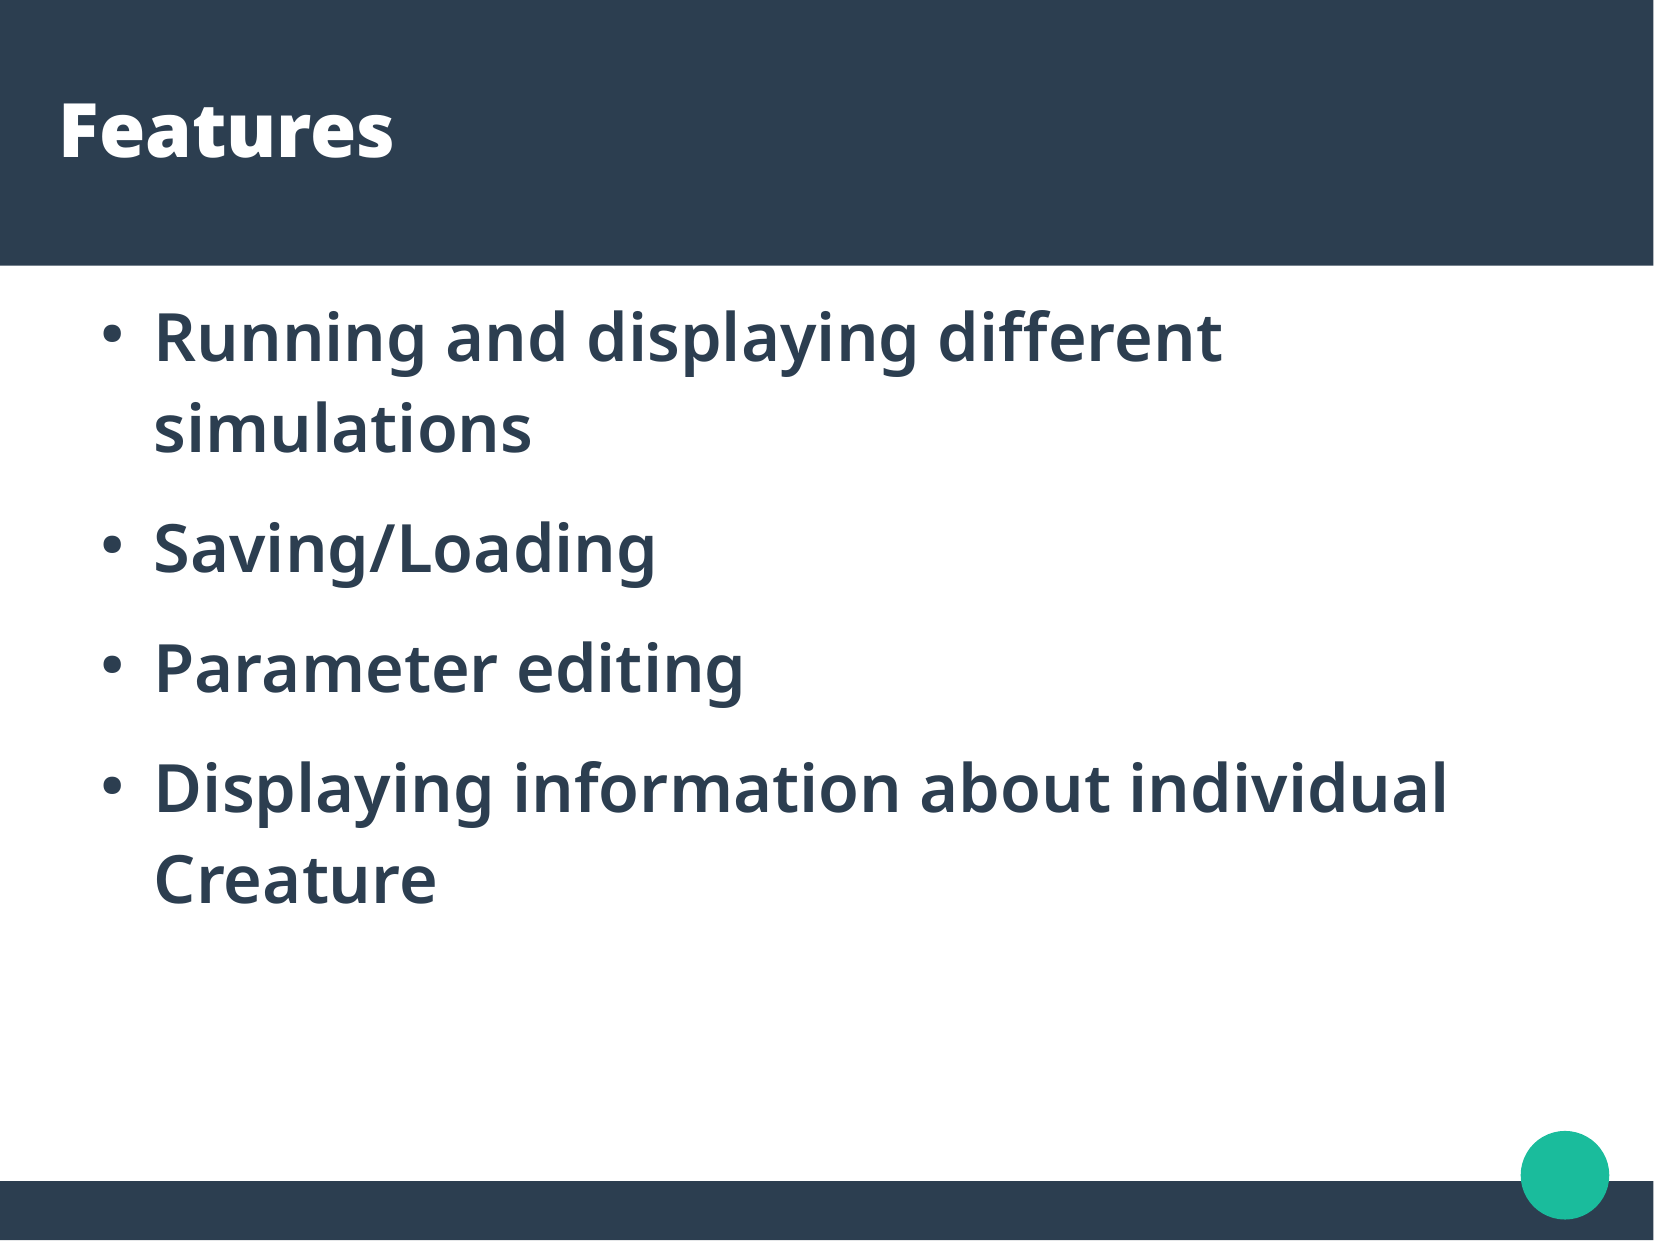

# Features
Running and displaying different simulations
Saving/Loading
Parameter editing
Displaying information about individual Creature